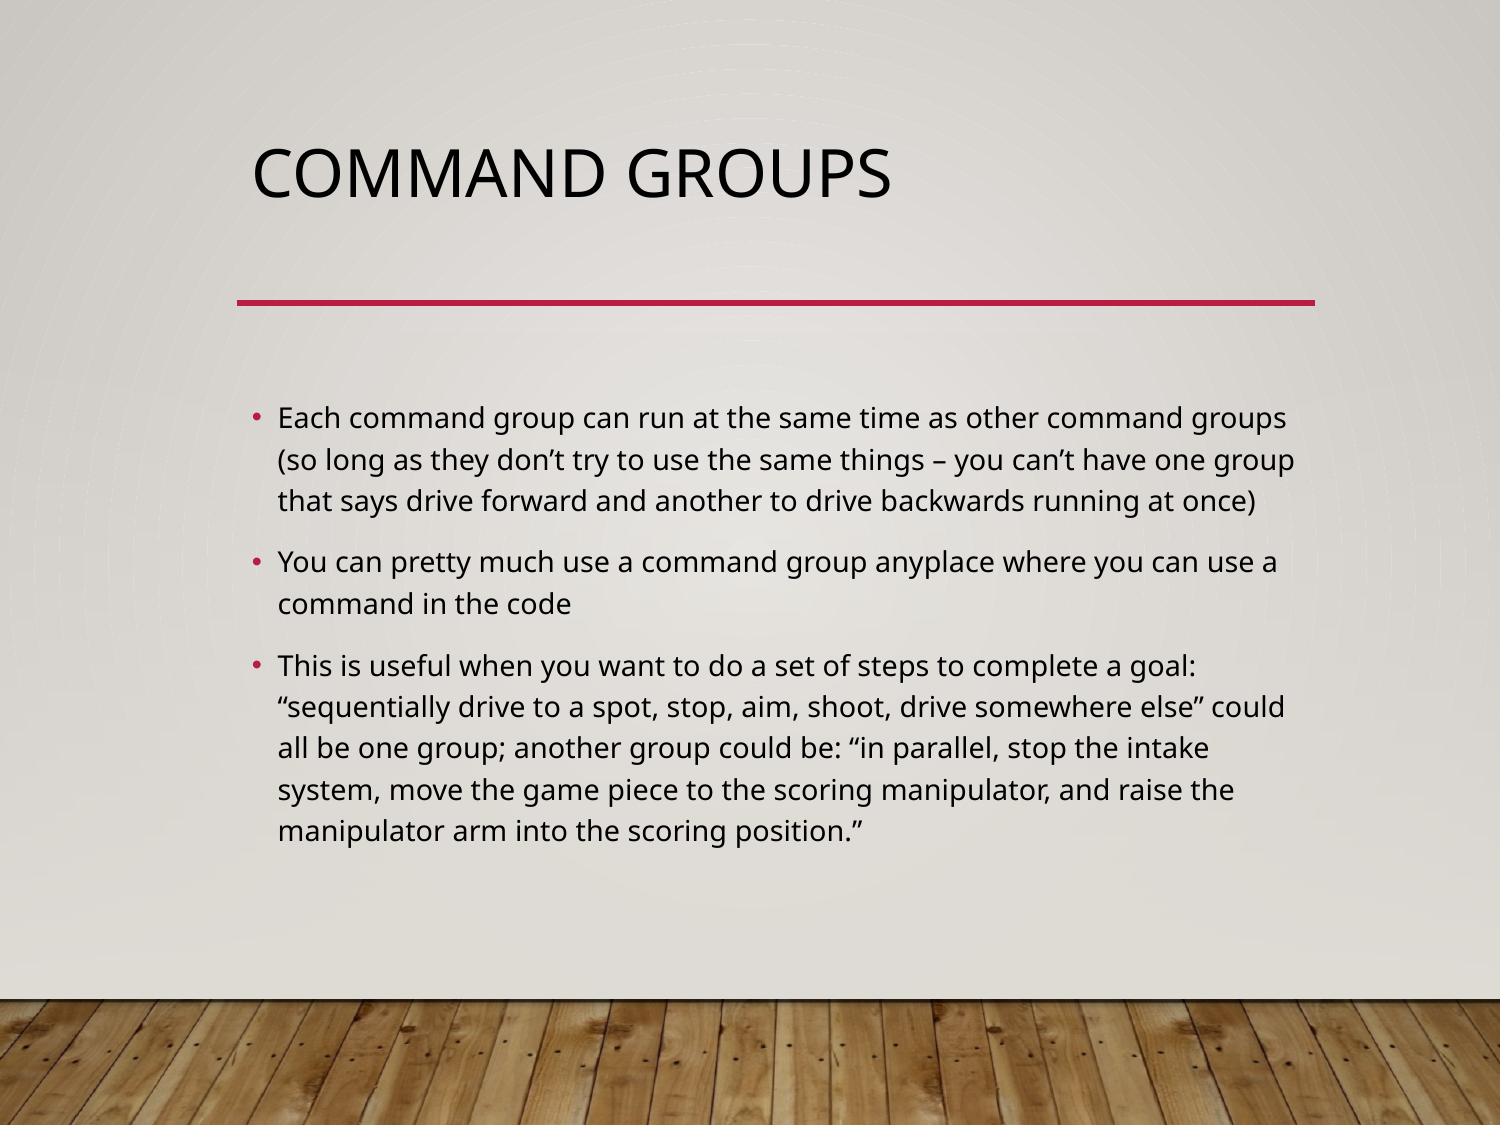

# Command Groups
Each command group can run at the same time as other command groups (so long as they don’t try to use the same things – you can’t have one group that says drive forward and another to drive backwards running at once)
You can pretty much use a command group anyplace where you can use a command in the code
This is useful when you want to do a set of steps to complete a goal: “sequentially drive to a spot, stop, aim, shoot, drive somewhere else” could all be one group; another group could be: “in parallel, stop the intake system, move the game piece to the scoring manipulator, and raise the manipulator arm into the scoring position.”